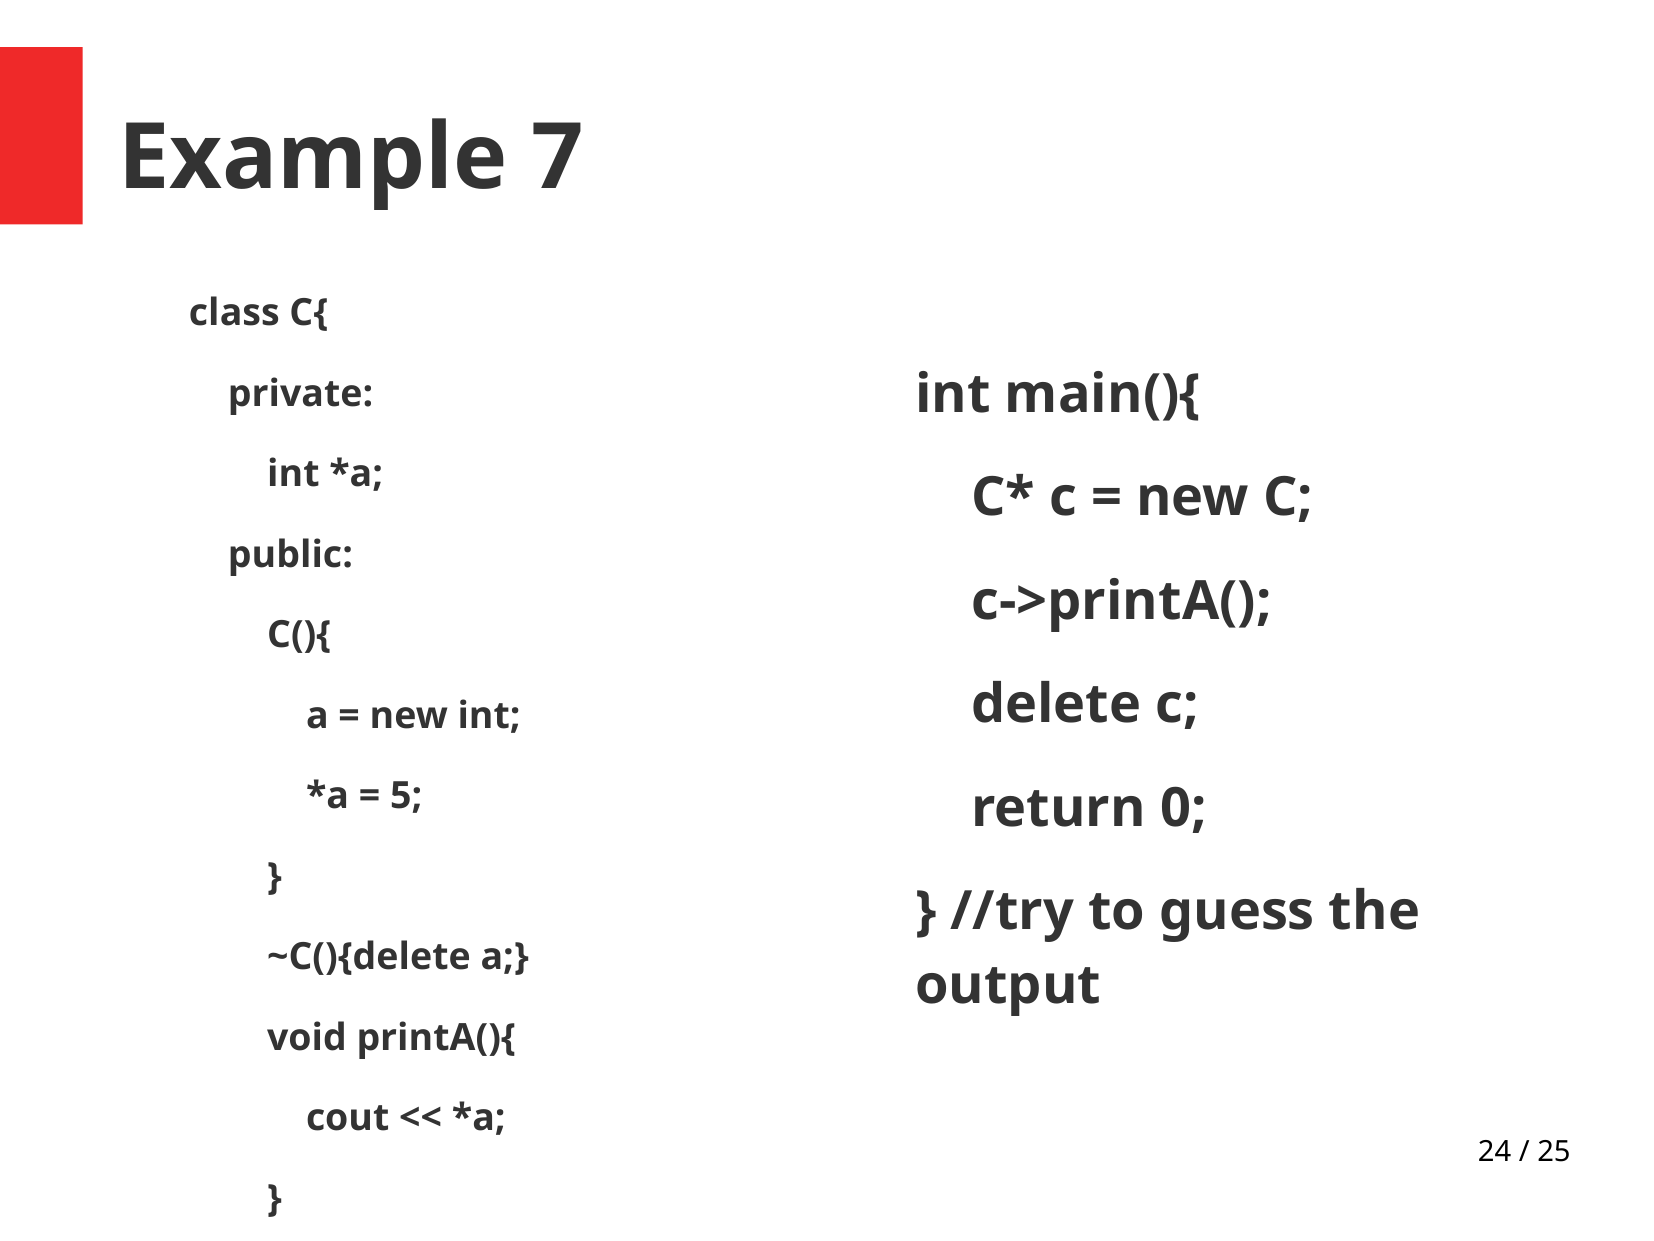

# Example 7
class C{
 private:
 int *a;
 public:
 C(){
 a = new int;
 *a = 5;
 }
 ~C(){delete a;}
 void printA(){
 cout << *a;
 }
};
int main(){
 C* c = new C;
 c->printA();
 delete c;
 return 0;
} //try to guess the output
24